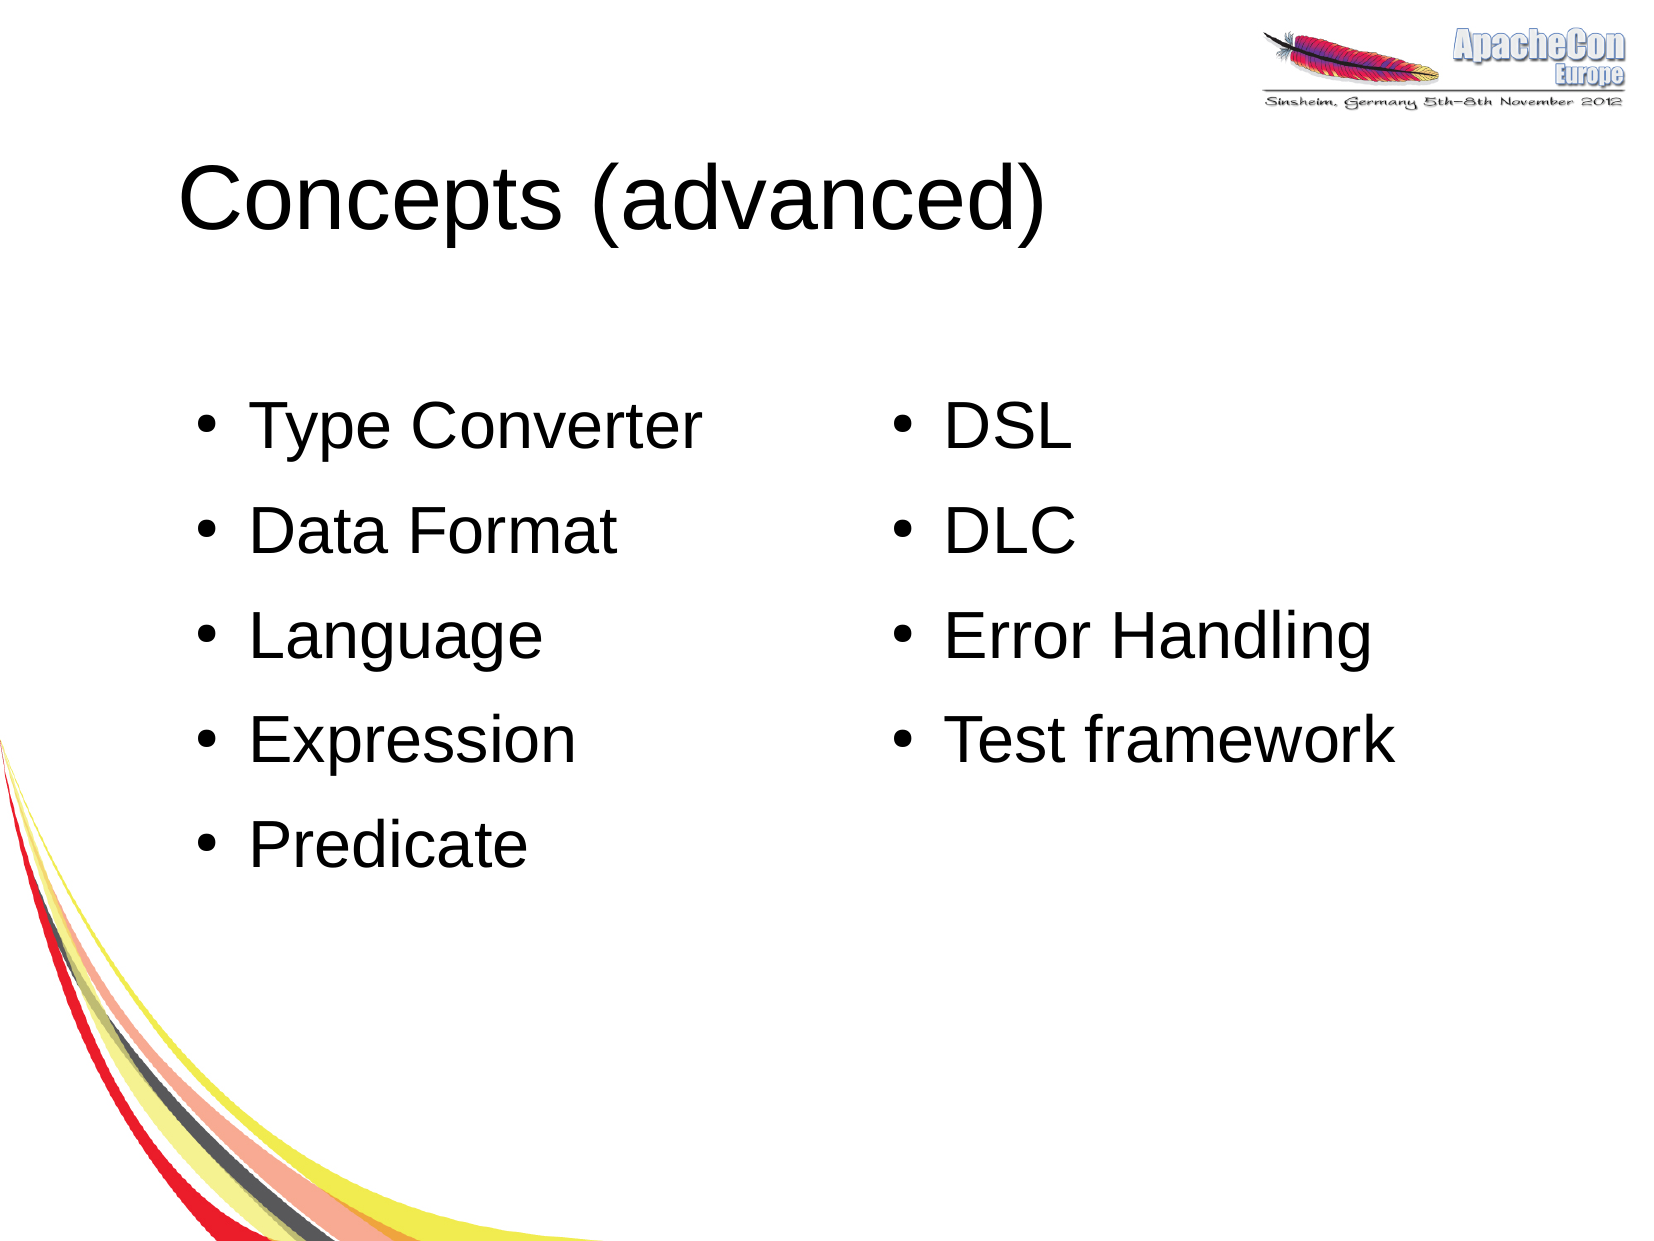

# Concepts (advanced)
Type Converter
Data Format
Language
Expression
Predicate
DSL
DLC
Error Handling
Test framework